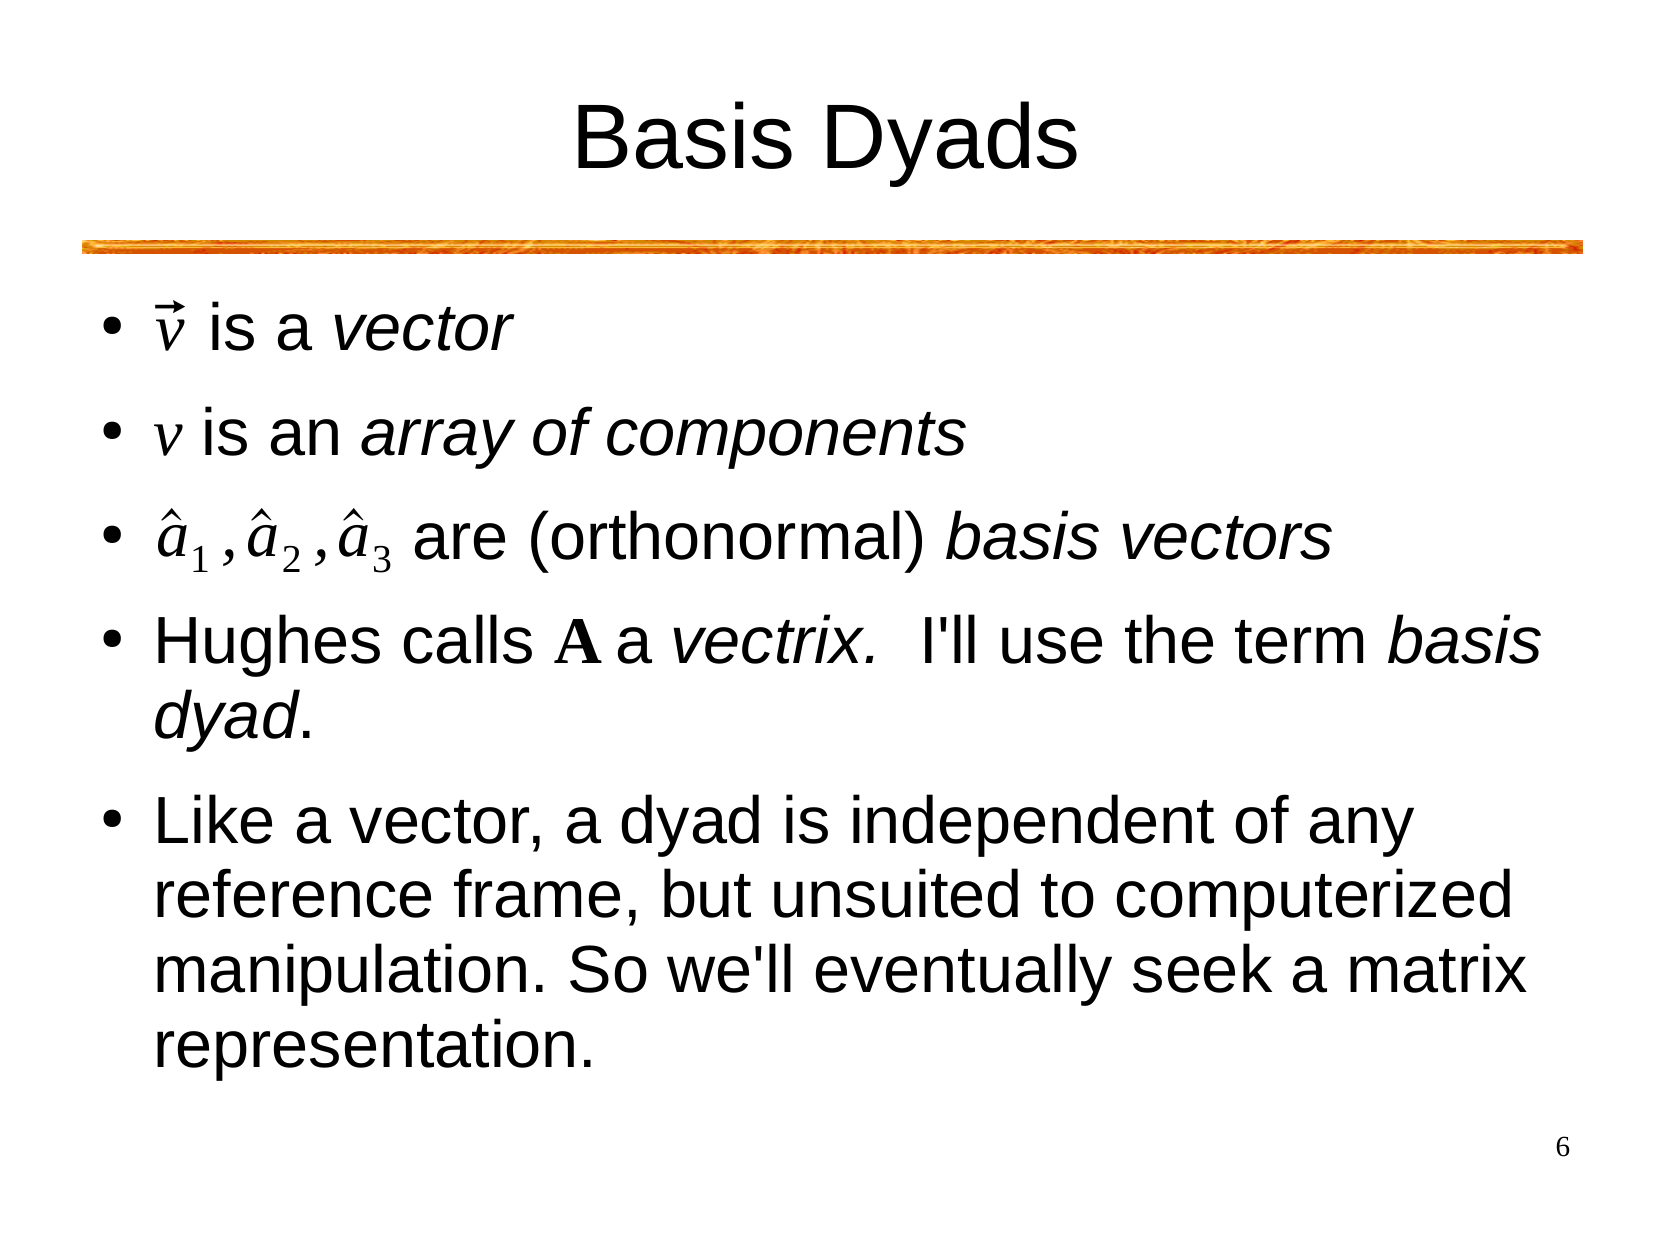

# Basis Dyads
 is a vector
v is an array of components
 are (orthonormal) basis vectors
Hughes calls A a vectrix. I'll use the term basis dyad.
Like a vector, a dyad is independent of any reference frame, but unsuited to computerized manipulation. So we'll eventually seek a matrix representation.
6